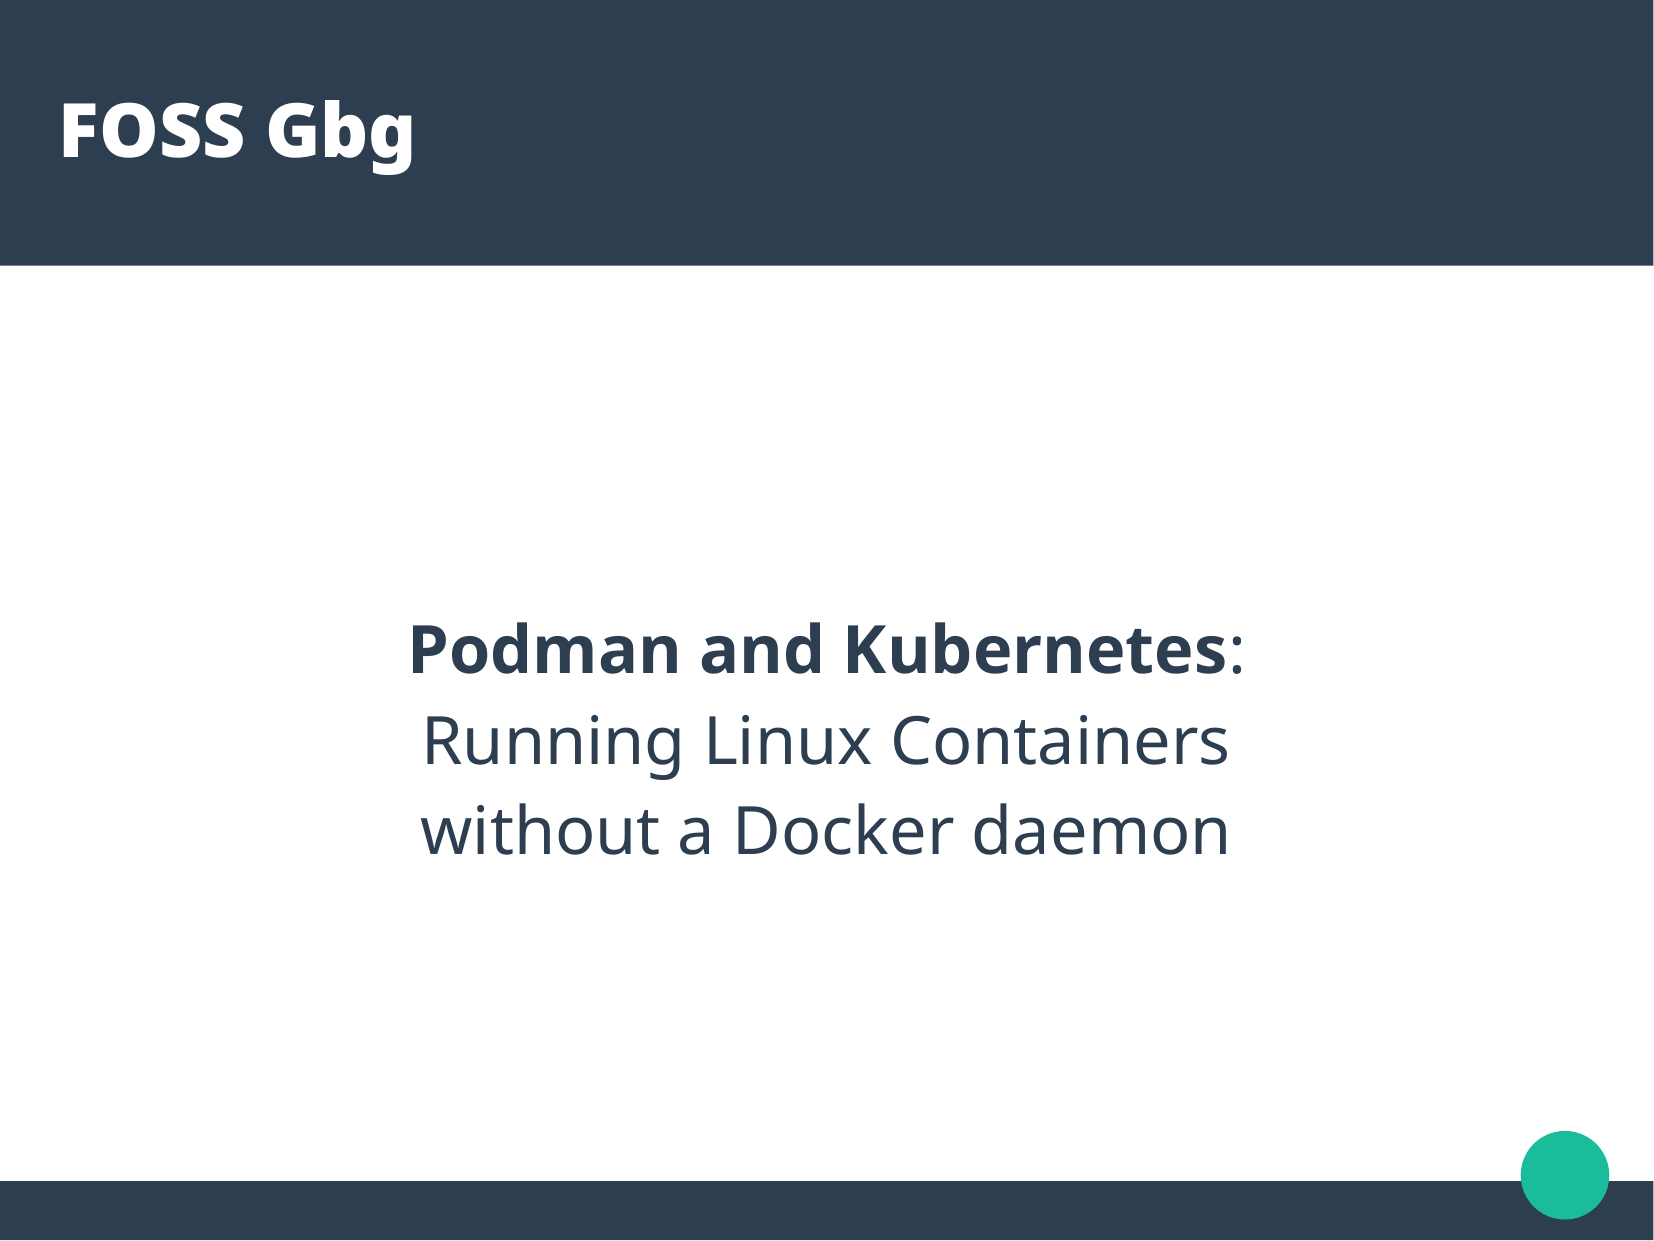

# FOSS Gbg
Podman and Kubernetes:
Running Linux Containers
without a Docker daemon